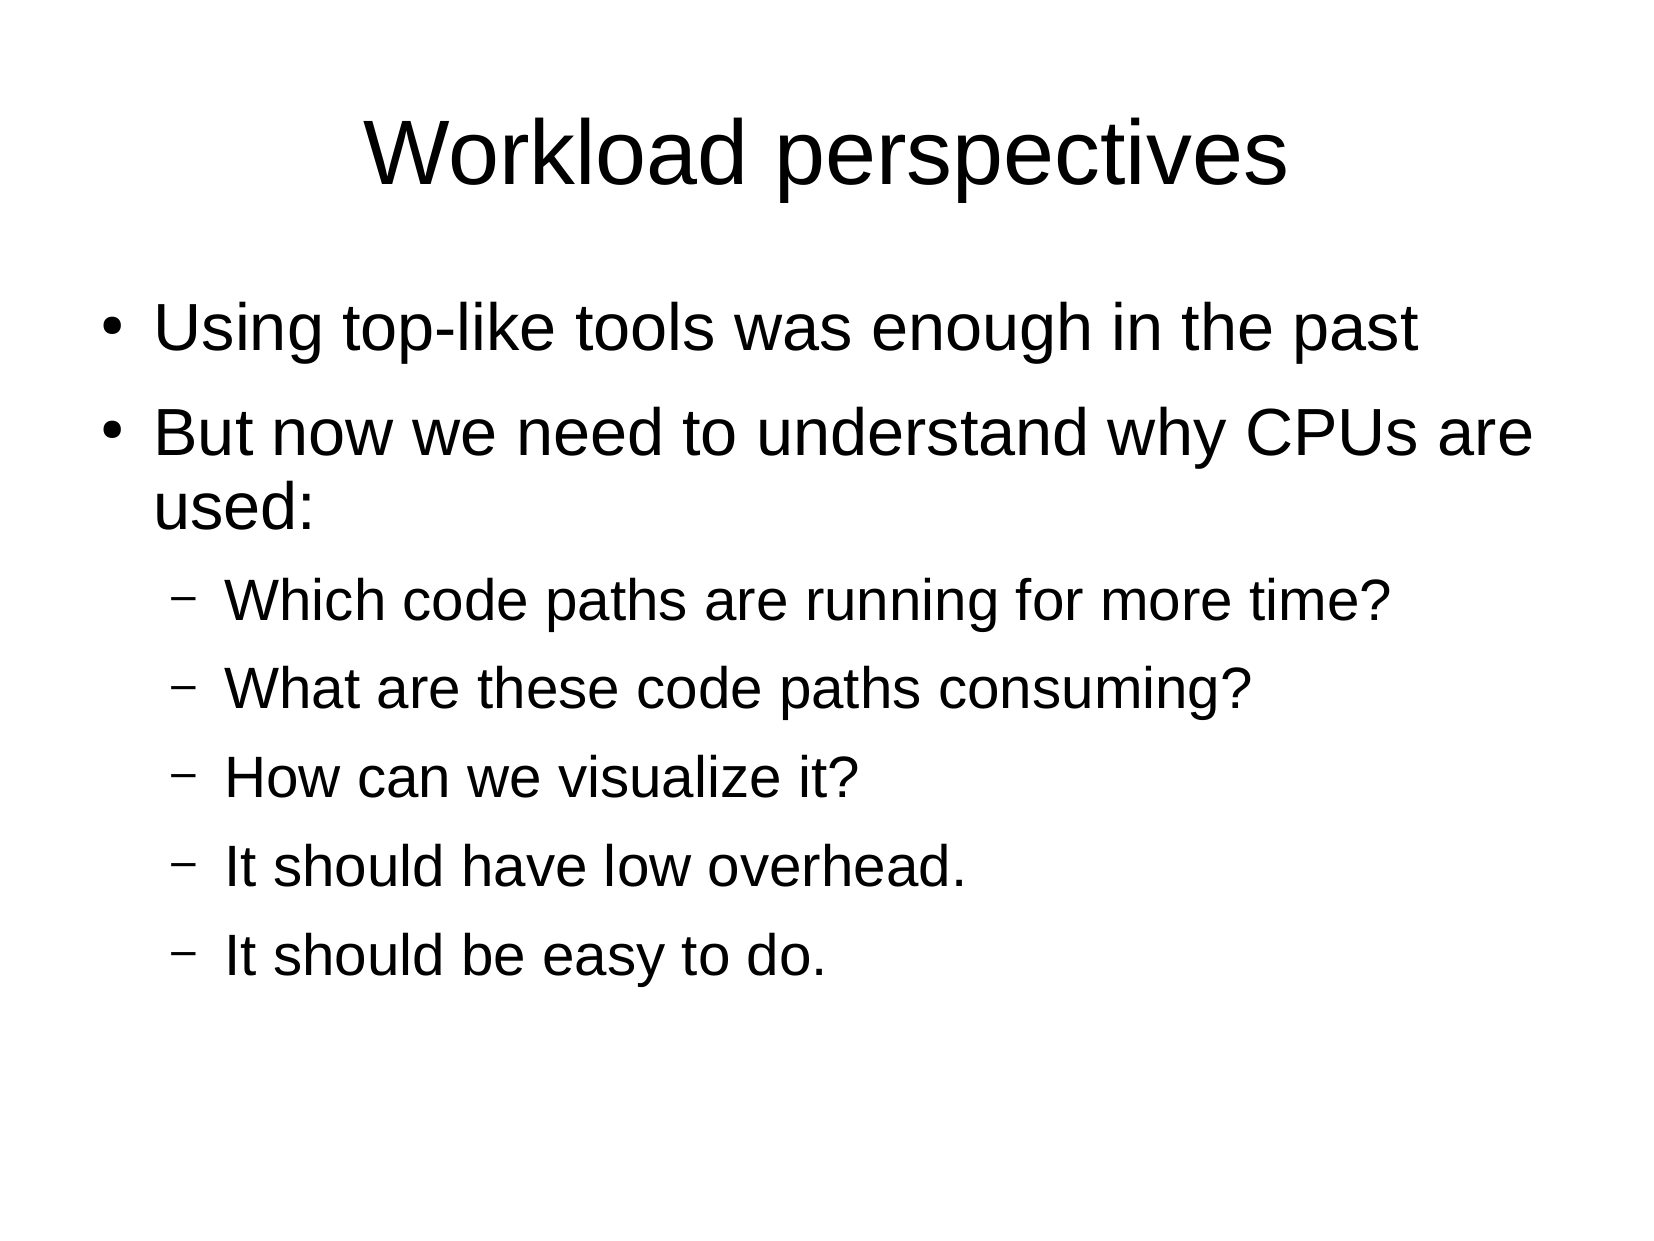

# Workload perspectives
Using top-like tools was enough in the past
But now we need to understand why CPUs are used:
Which code paths are running for more time?
What are these code paths consuming?
How can we visualize it?
It should have low overhead.
It should be easy to do.